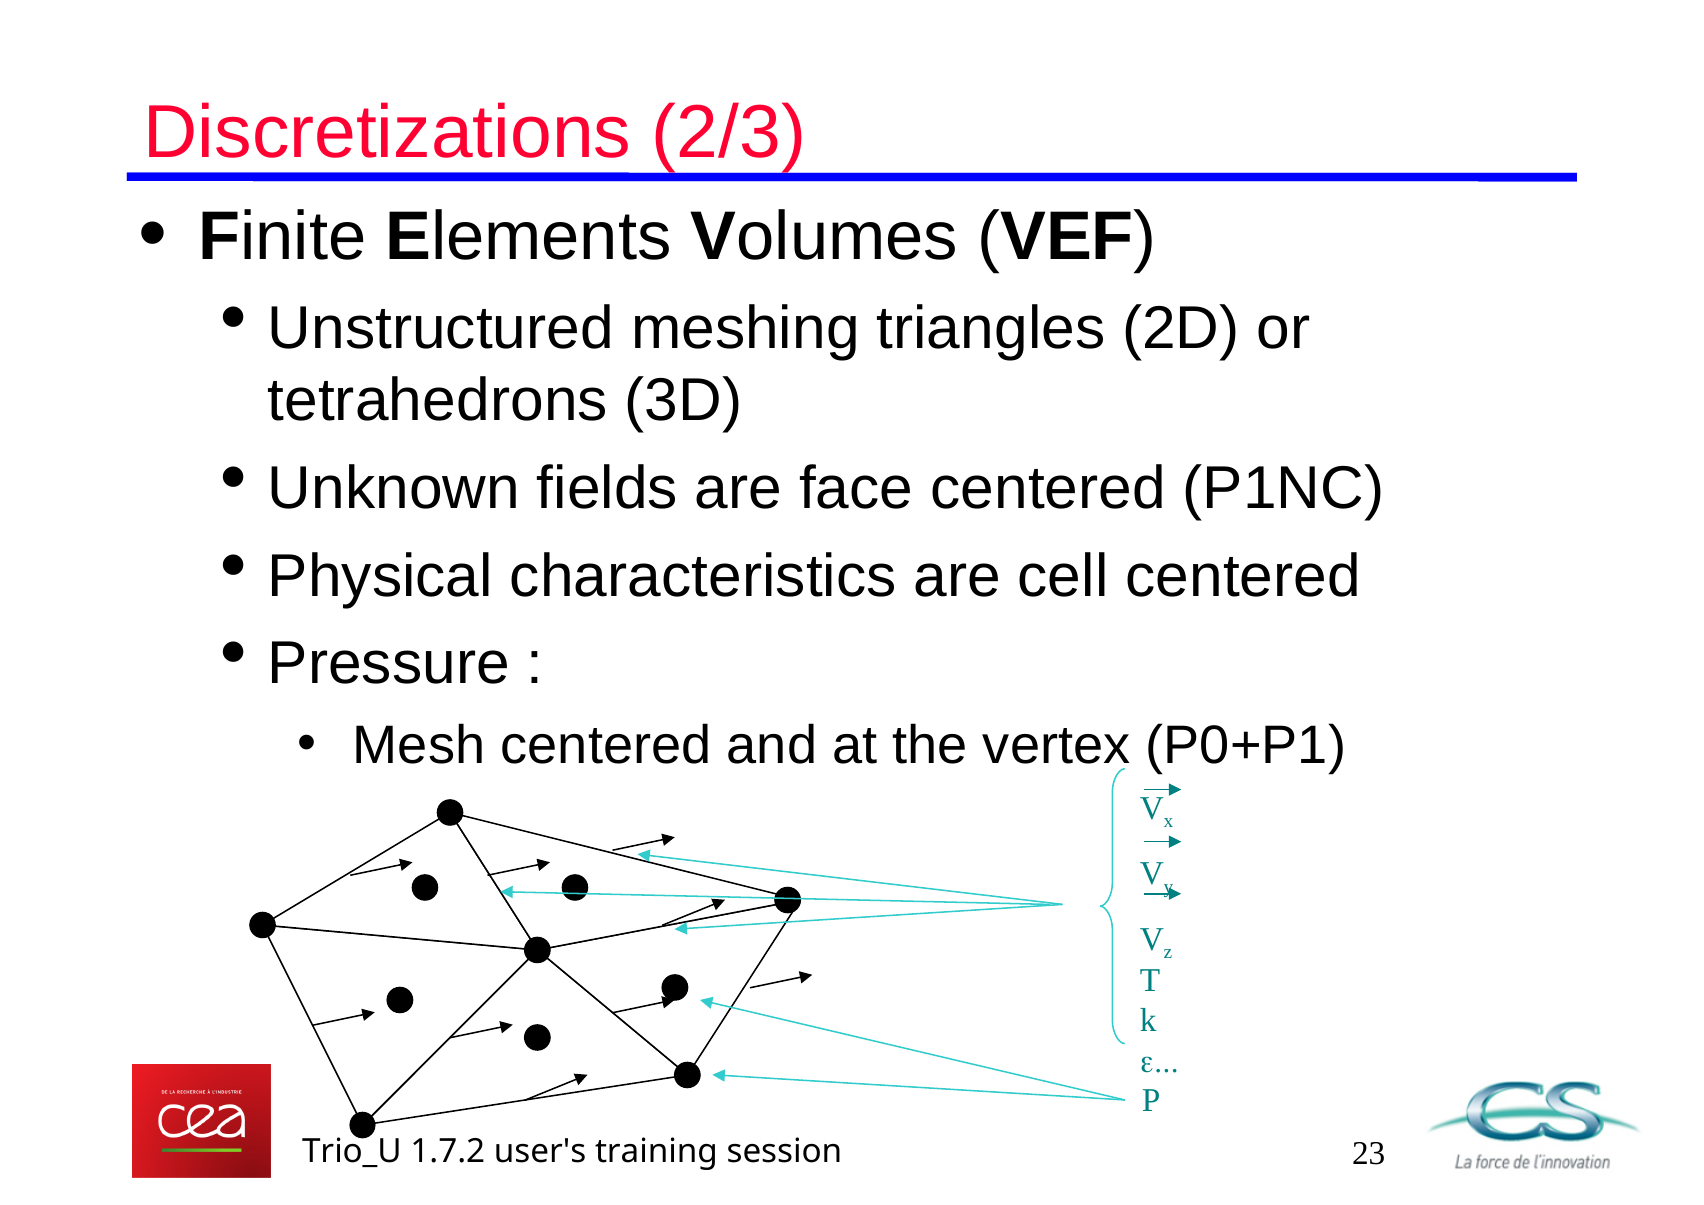

# Discretizations (2/3)
Finite Elements Volumes (VEF)
Unstructured meshing triangles (2D) or tetrahedrons (3D)
Unknown fields are face centered (P1NC)
Physical characteristics are cell centered
Pressure :
 Mesh centered and at the vertex (P0+P1)
Vx
Vy
Vz
T
k

P
Trio_U 1.7.2 user's training session
23